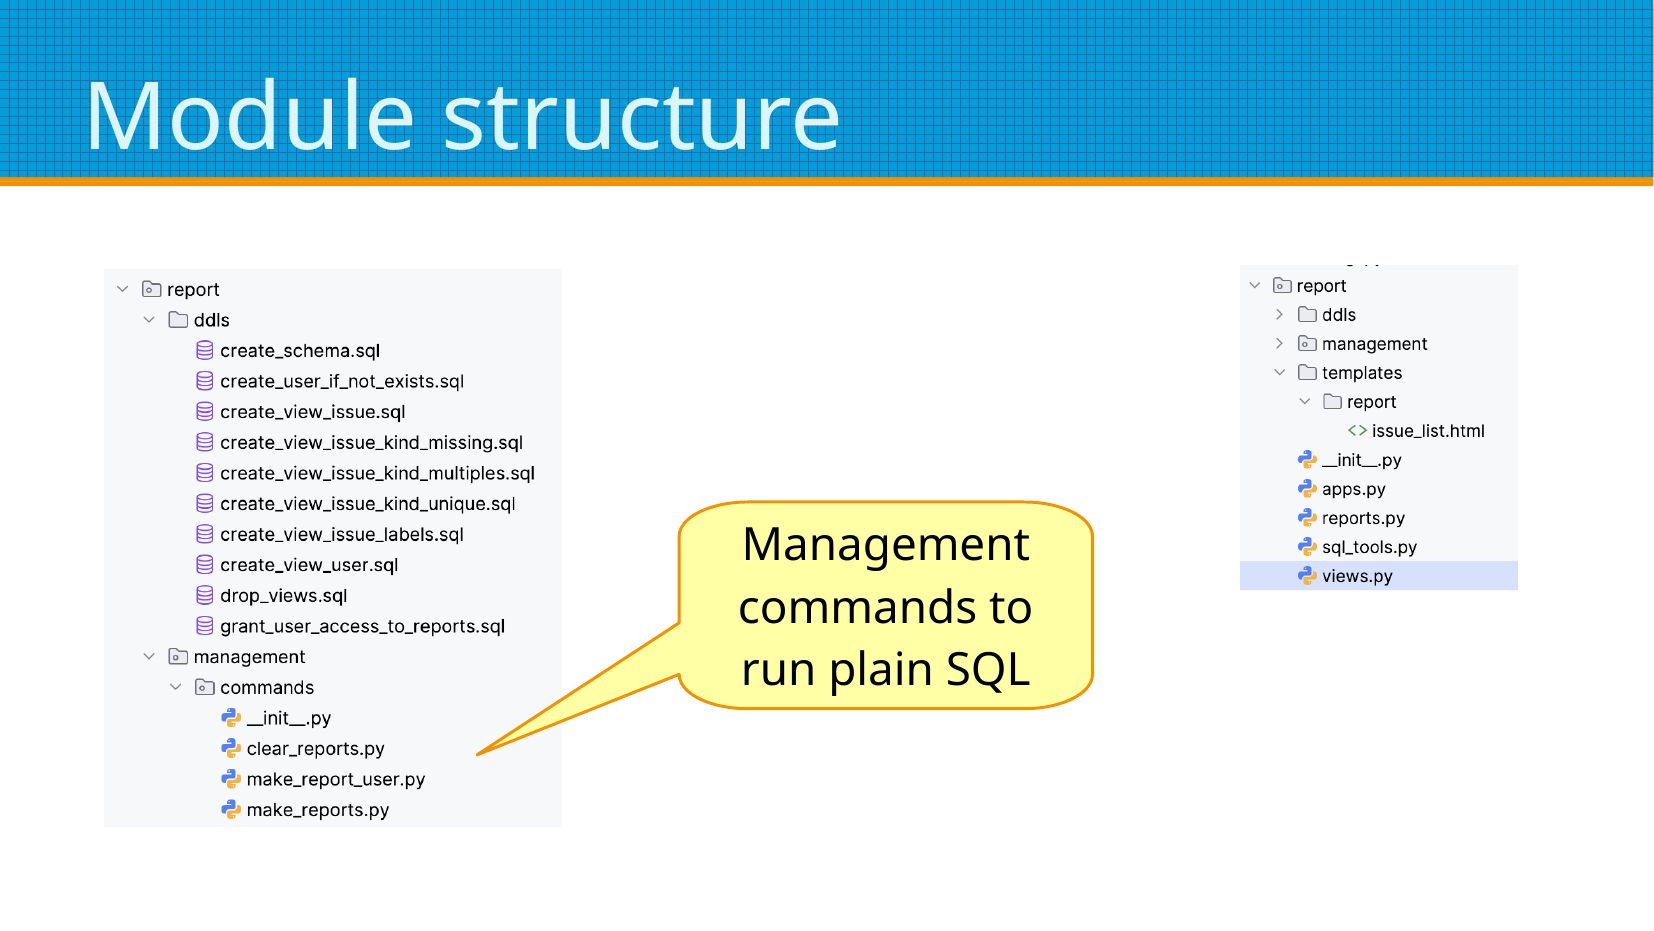

# Module structure
Management commands to run plain SQL